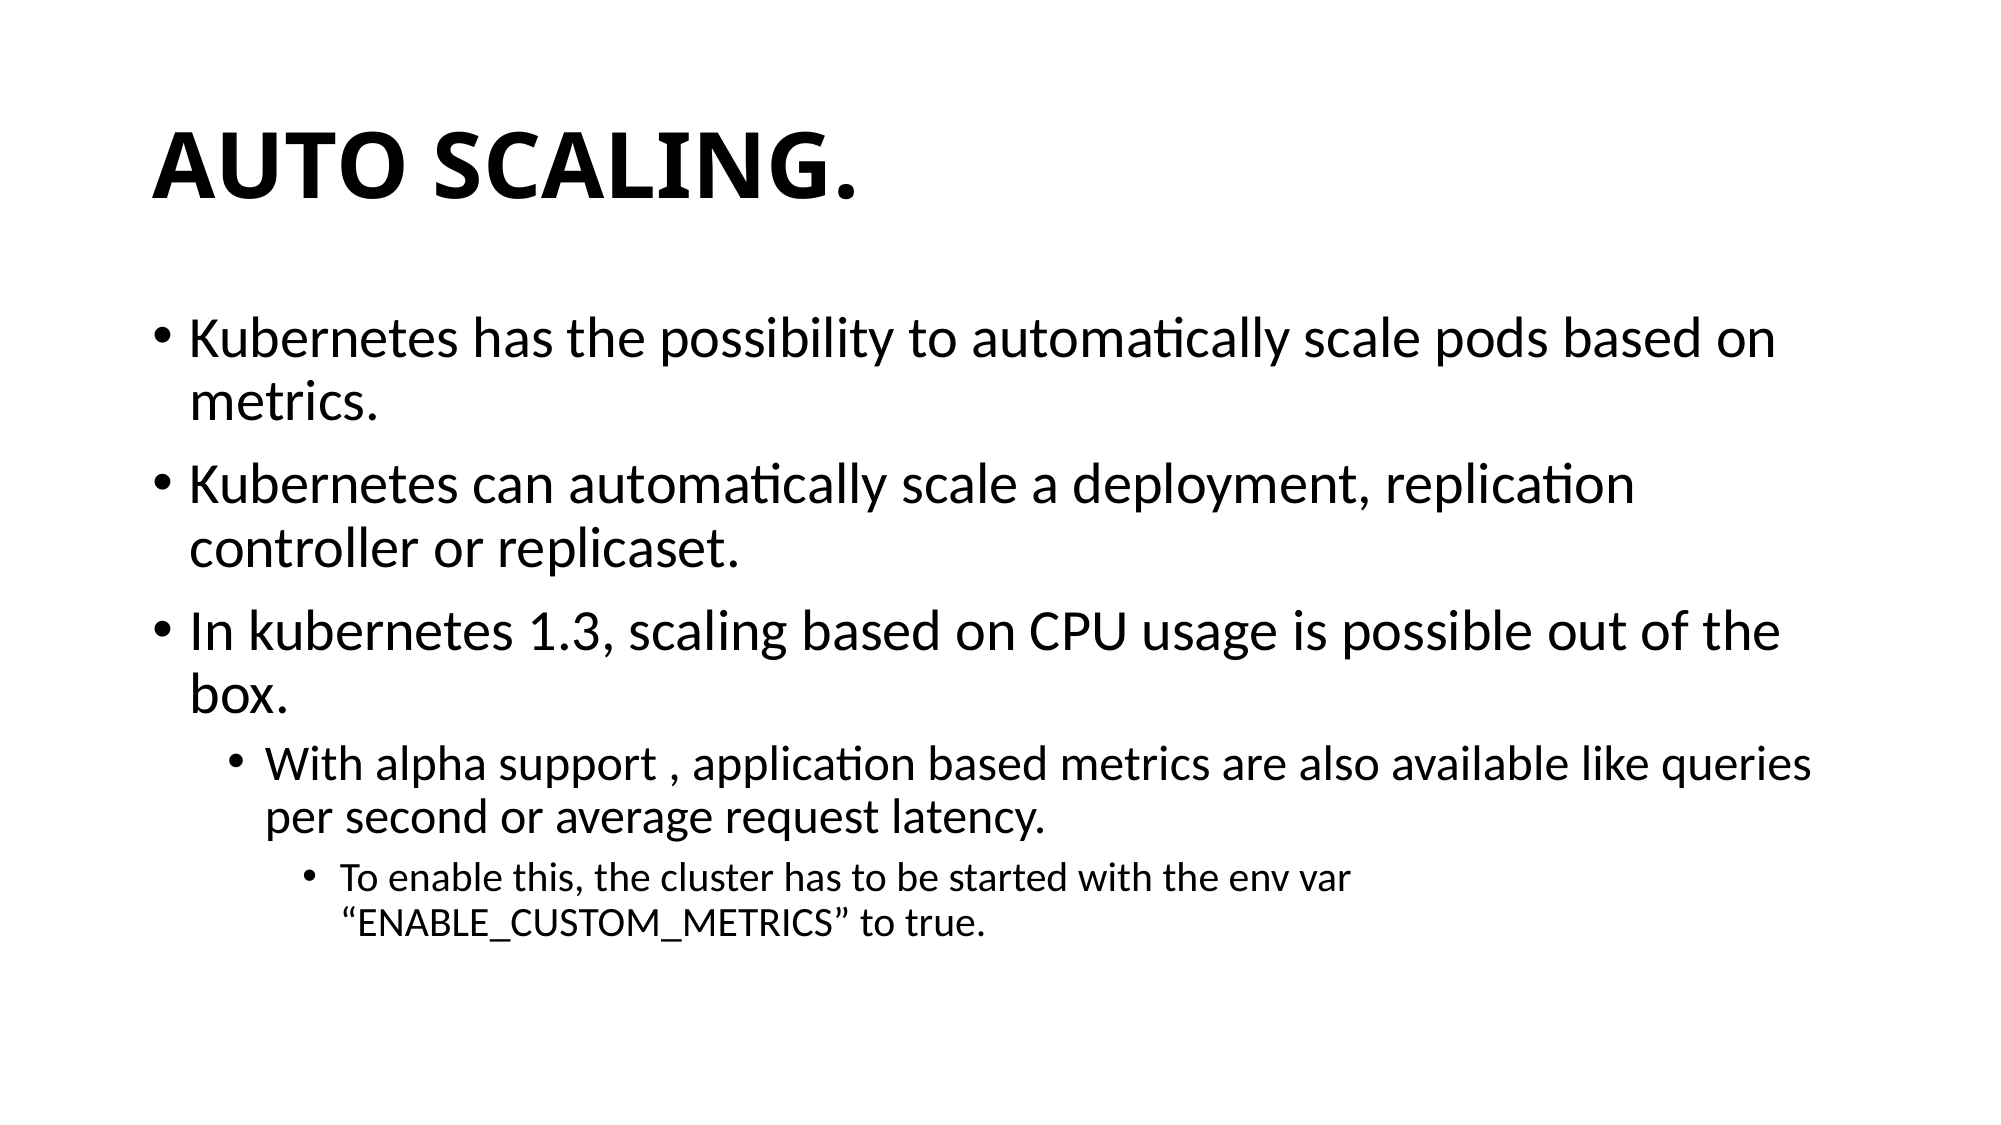

# AUTO SCALING.
Kubernetes has the possibility to automatically scale pods based on metrics.
Kubernetes can automatically scale a deployment, replication controller or replicaset.
In kubernetes 1.3, scaling based on CPU usage is possible out of the box.
With alpha support , application based metrics are also available like queries per second or average request latency.
To enable this, the cluster has to be started with the env var “ENABLE_CUSTOM_METRICS” to true.